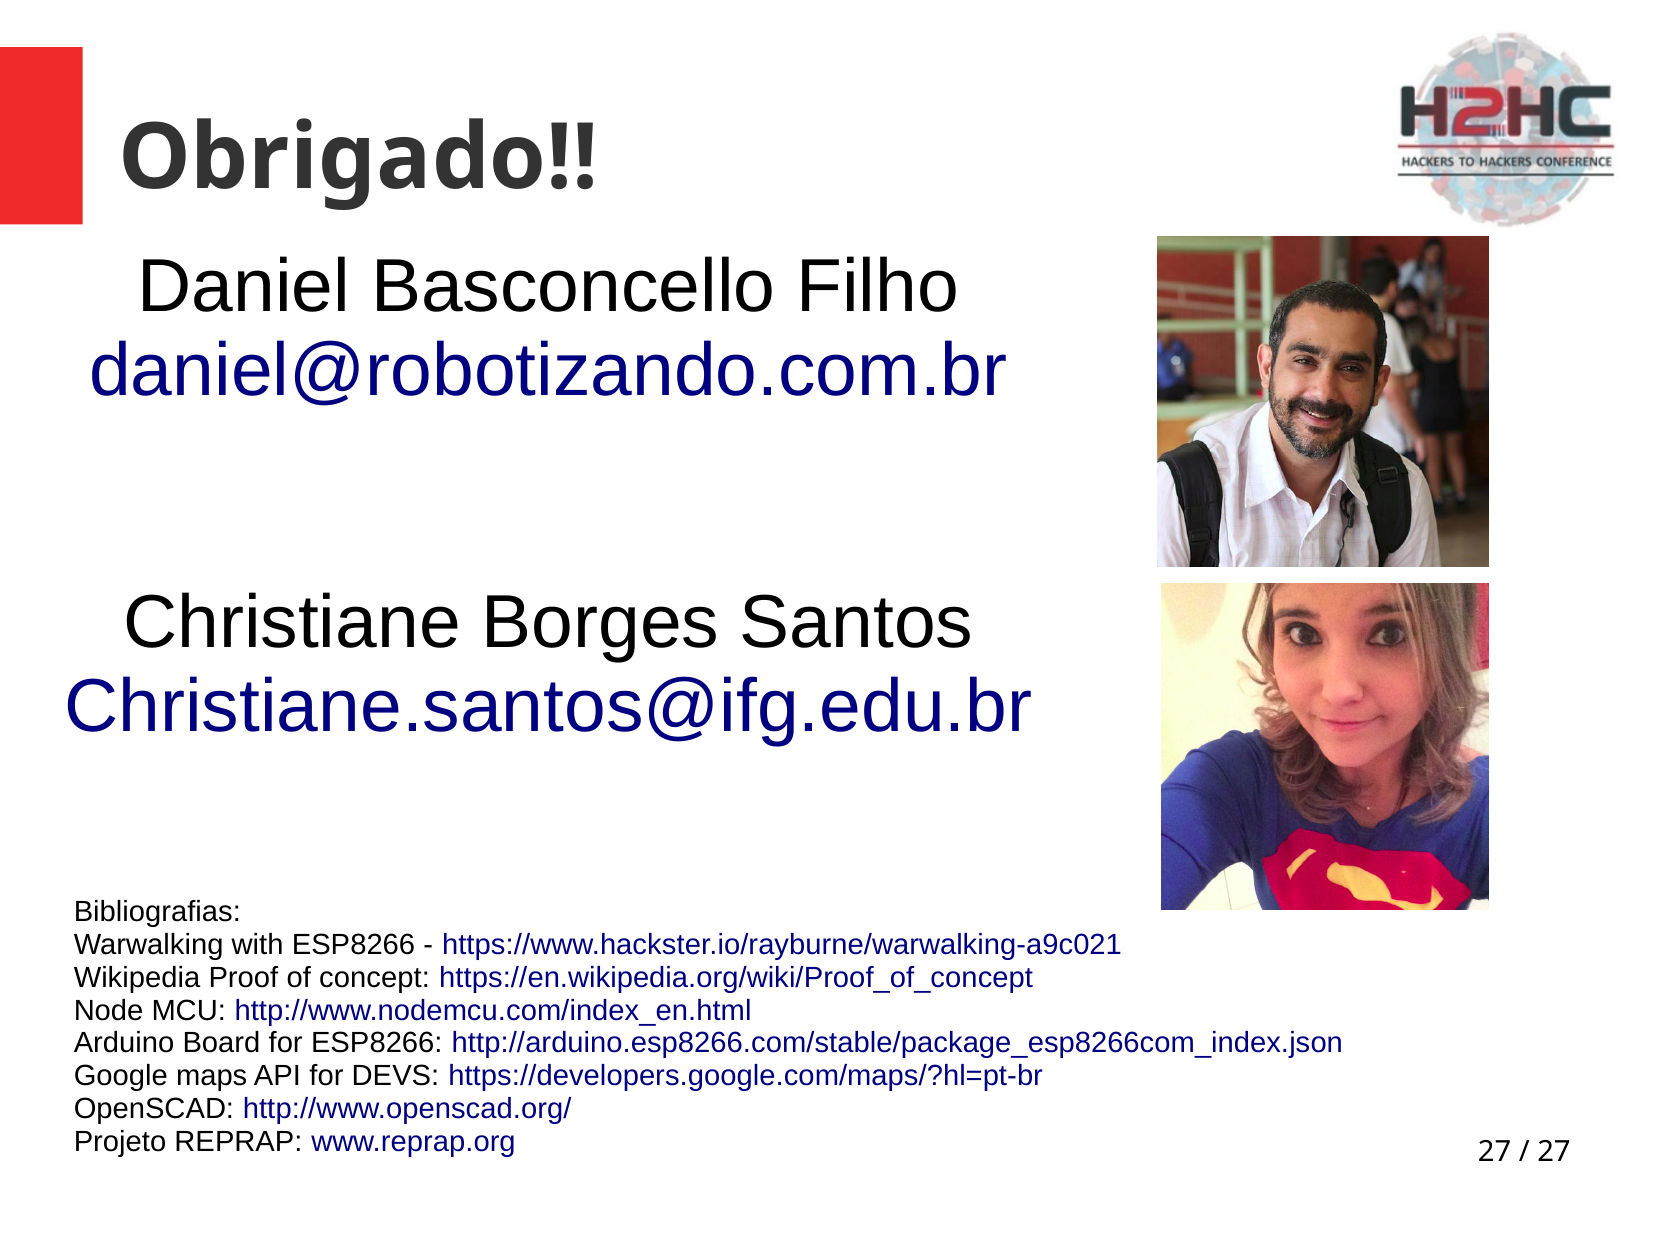

# Obrigado!!
Daniel Basconcello Filho
daniel@robotizando.com.br
Christiane Borges Santos
Christiane.santos@ifg.edu.br
Bibliografias:
Warwalking with ESP8266 - https://www.hackster.io/rayburne/warwalking-a9c021
Wikipedia Proof of concept: https://en.wikipedia.org/wiki/Proof_of_concept
Node MCU: http://www.nodemcu.com/index_en.html
Arduino Board for ESP8266: http://arduino.esp8266.com/stable/package_esp8266com_index.json
Google maps API for DEVS: https://developers.google.com/maps/?hl=pt-br
OpenSCAD: http://www.openscad.org/
Projeto REPRAP: www.reprap.org
27